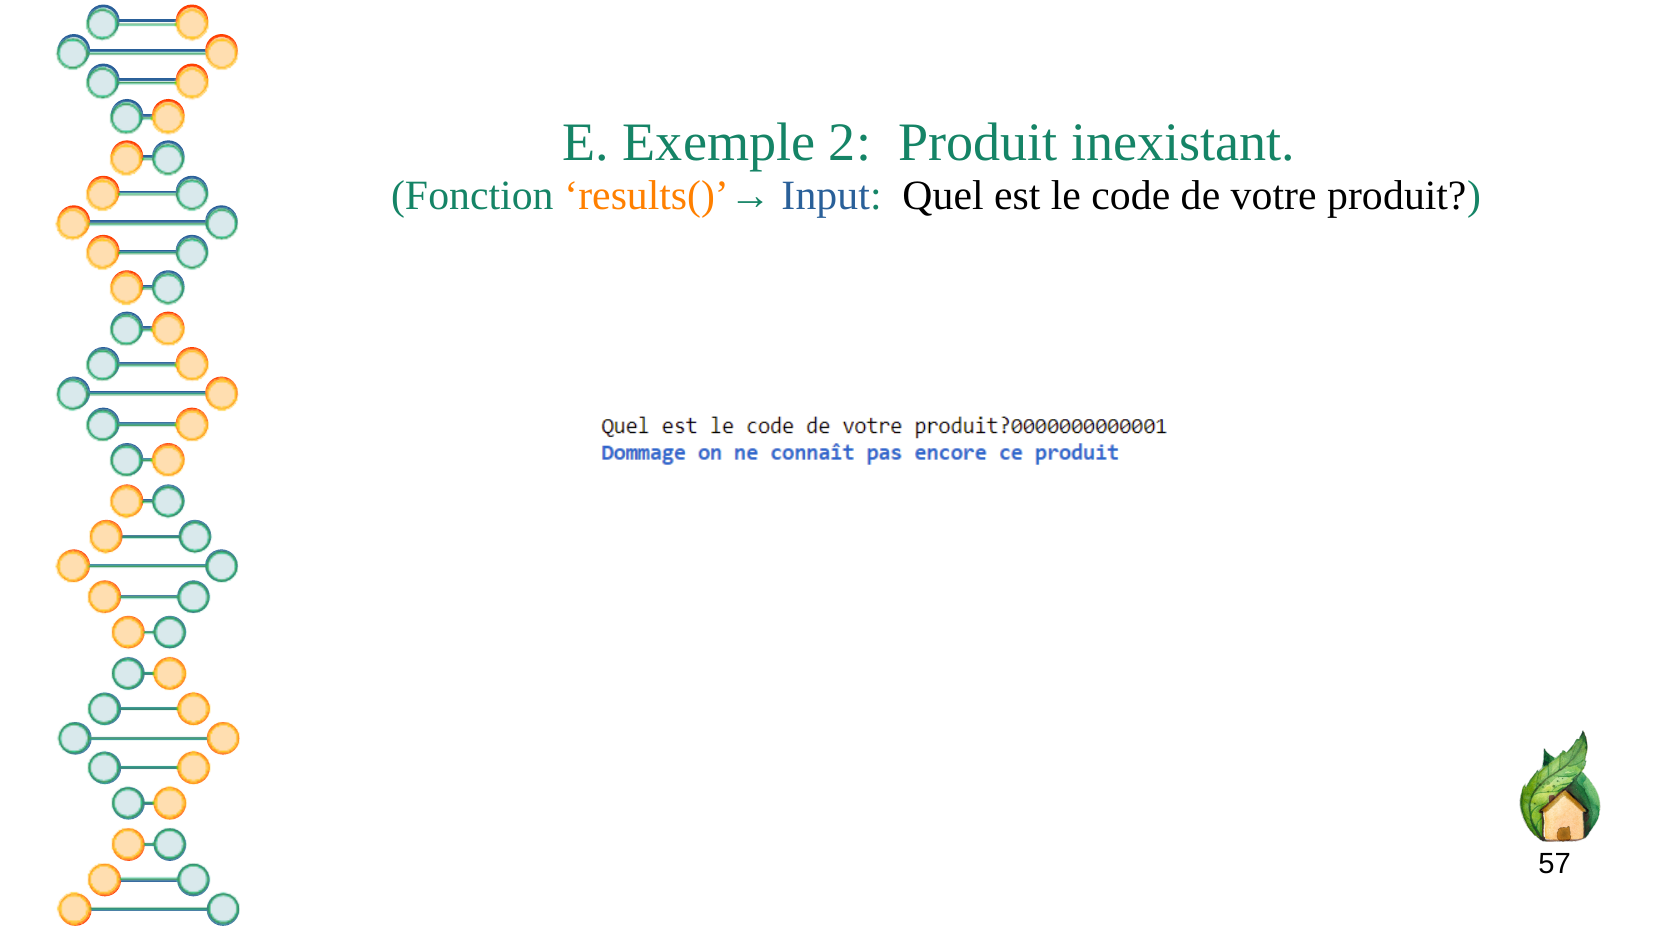

# E. Exemple 2: Produit inexistant. (Fonction ‘results()’→ Input: Quel est le code de votre produit?)
57